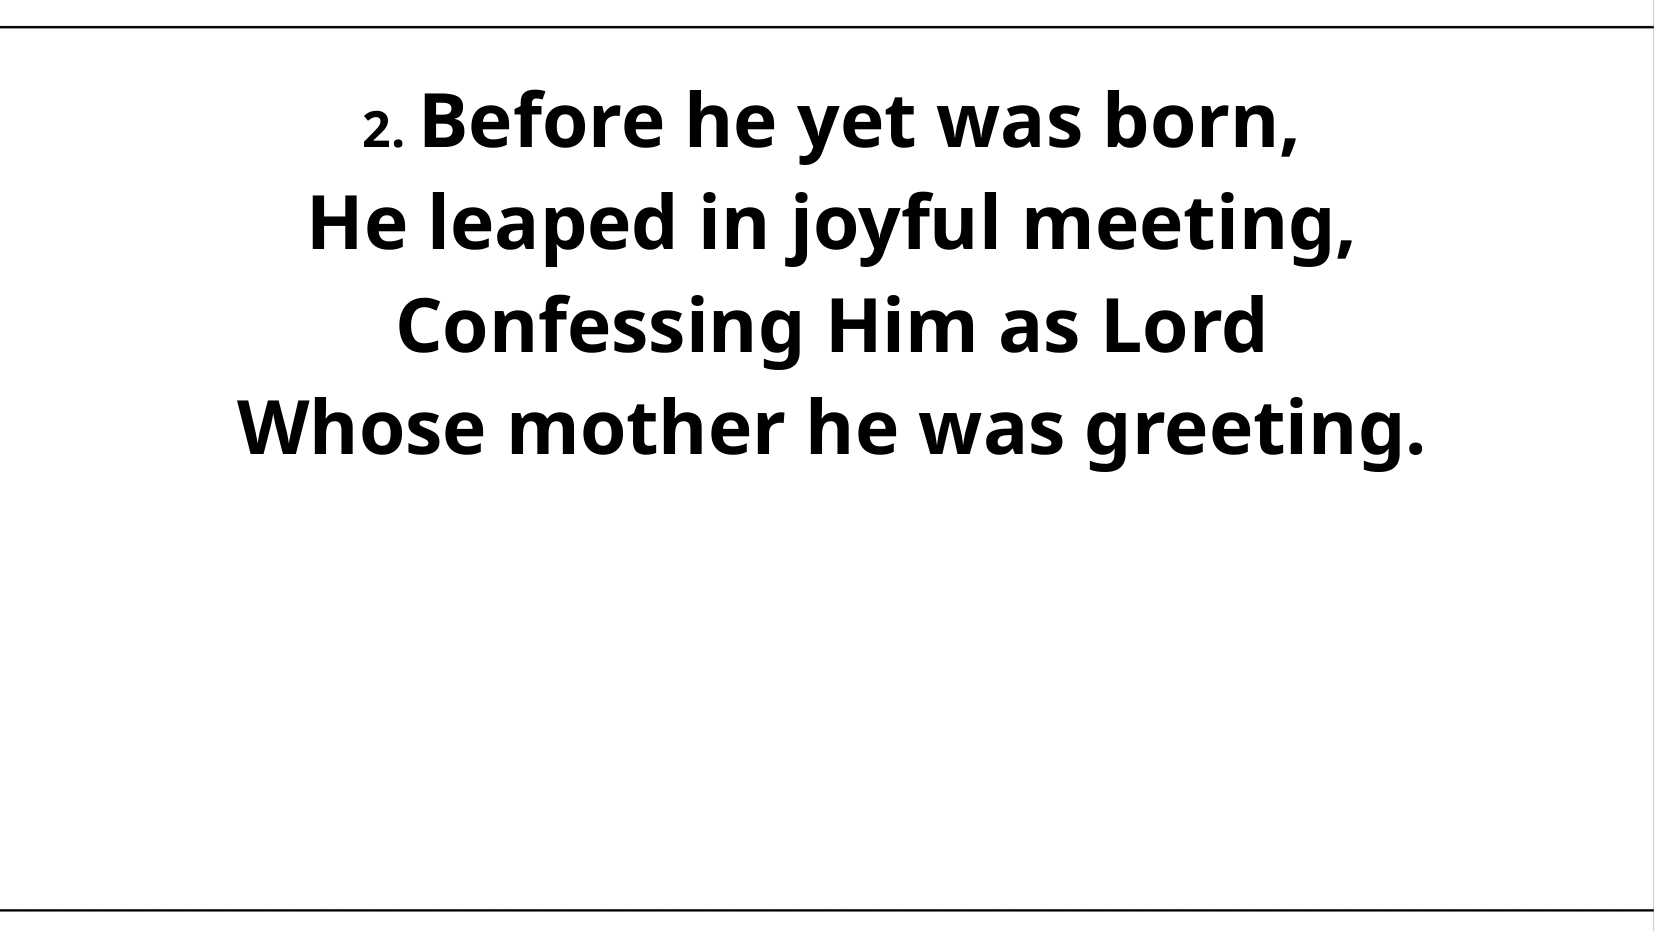

2. Before he yet was born,
He leaped in joyful meeting,
Confessing Him as Lord
Whose mother he was greeting.